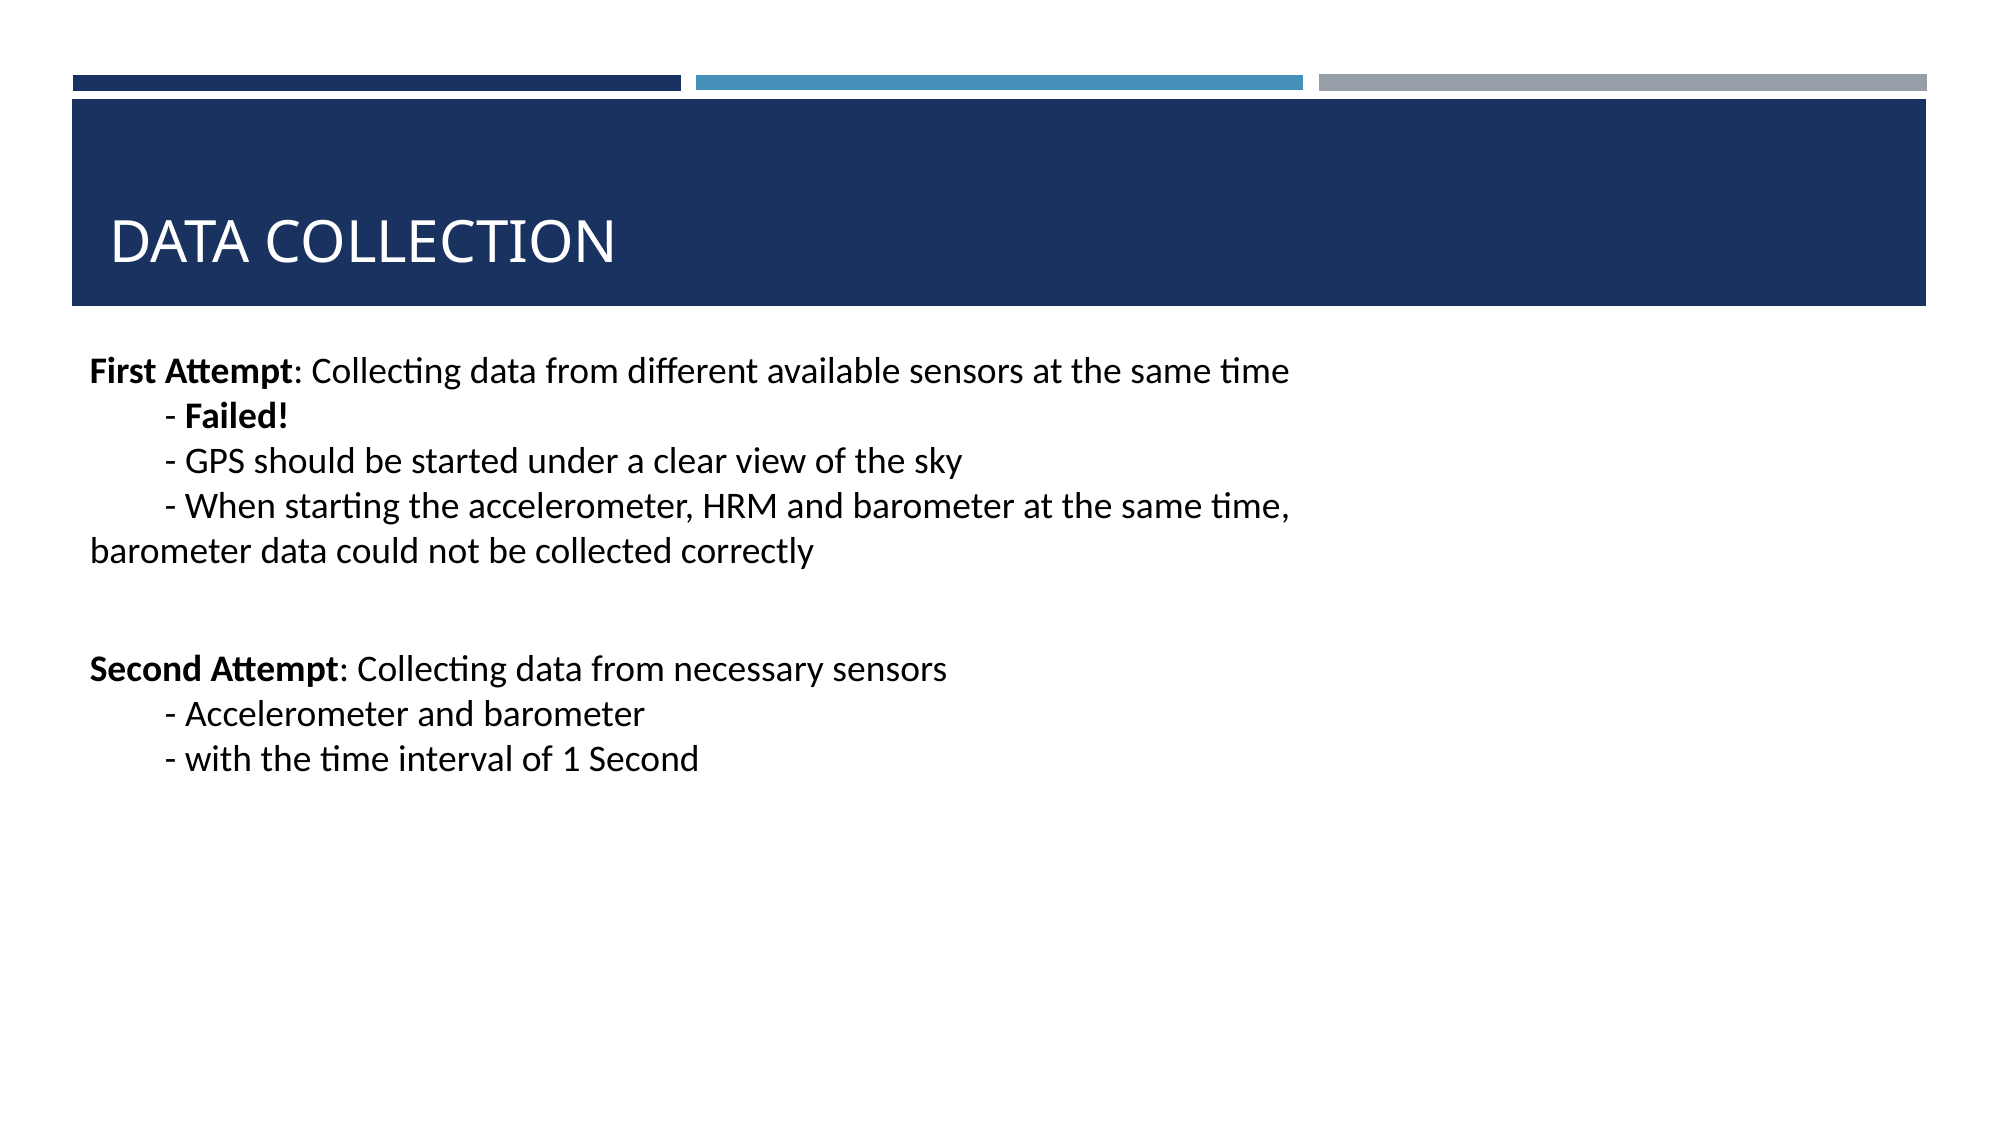

# Data Collection
First Attempt: Collecting data from different available sensors at the same time
	- Failed!
	- GPS should be started under a clear view of the sky
	- When starting the accelerometer, HRM and barometer at the same time, 	barometer data could not be collected correctly
Second Attempt: Collecting data from necessary sensors
	- Accelerometer and barometer
	- with the time interval of 1 Second